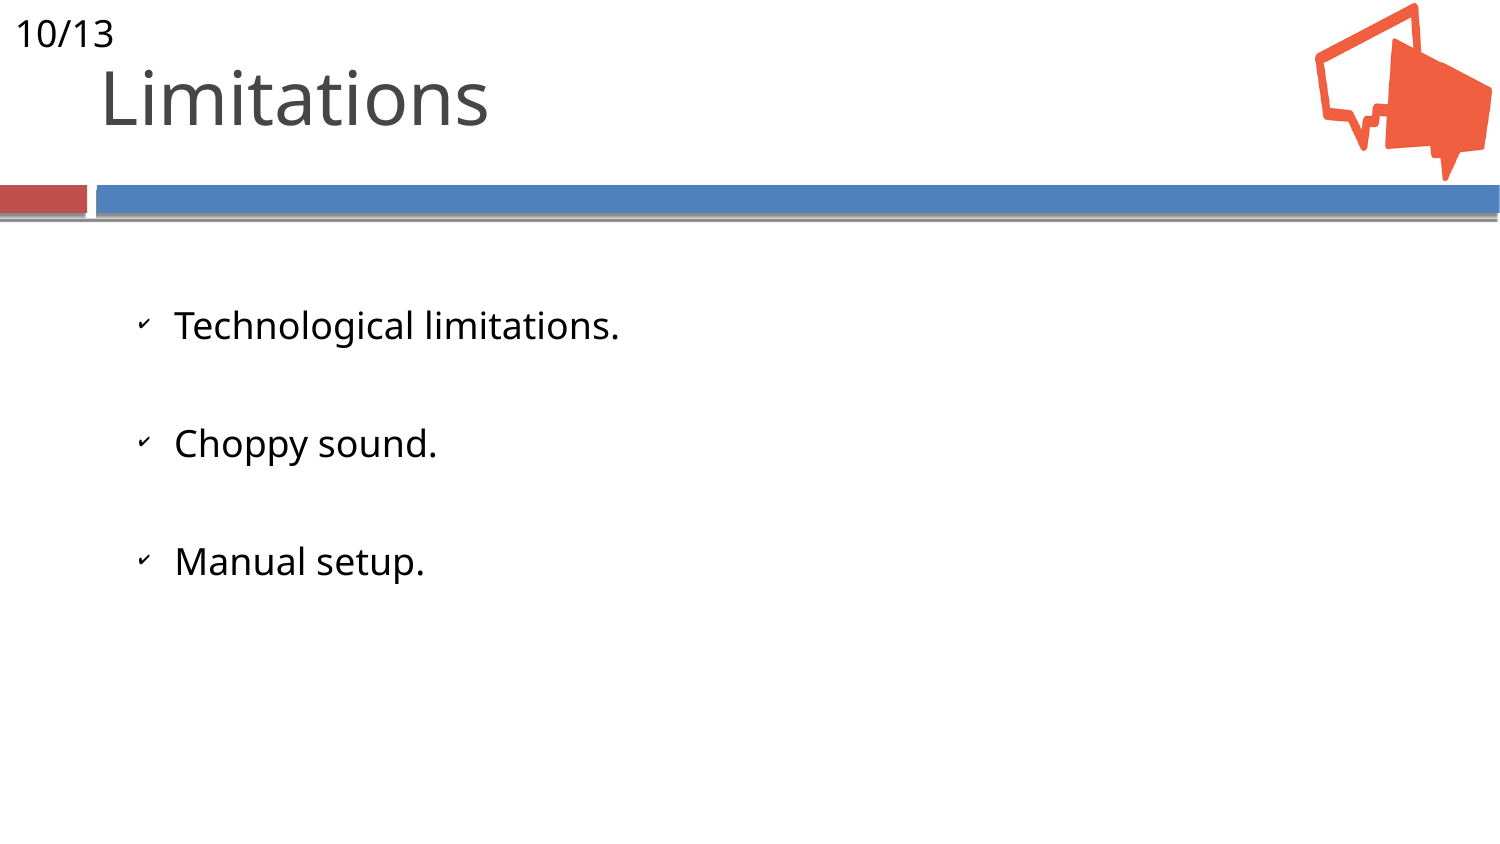

10/13
Limitations
Technological limitations.
Choppy sound.
Manual setup.